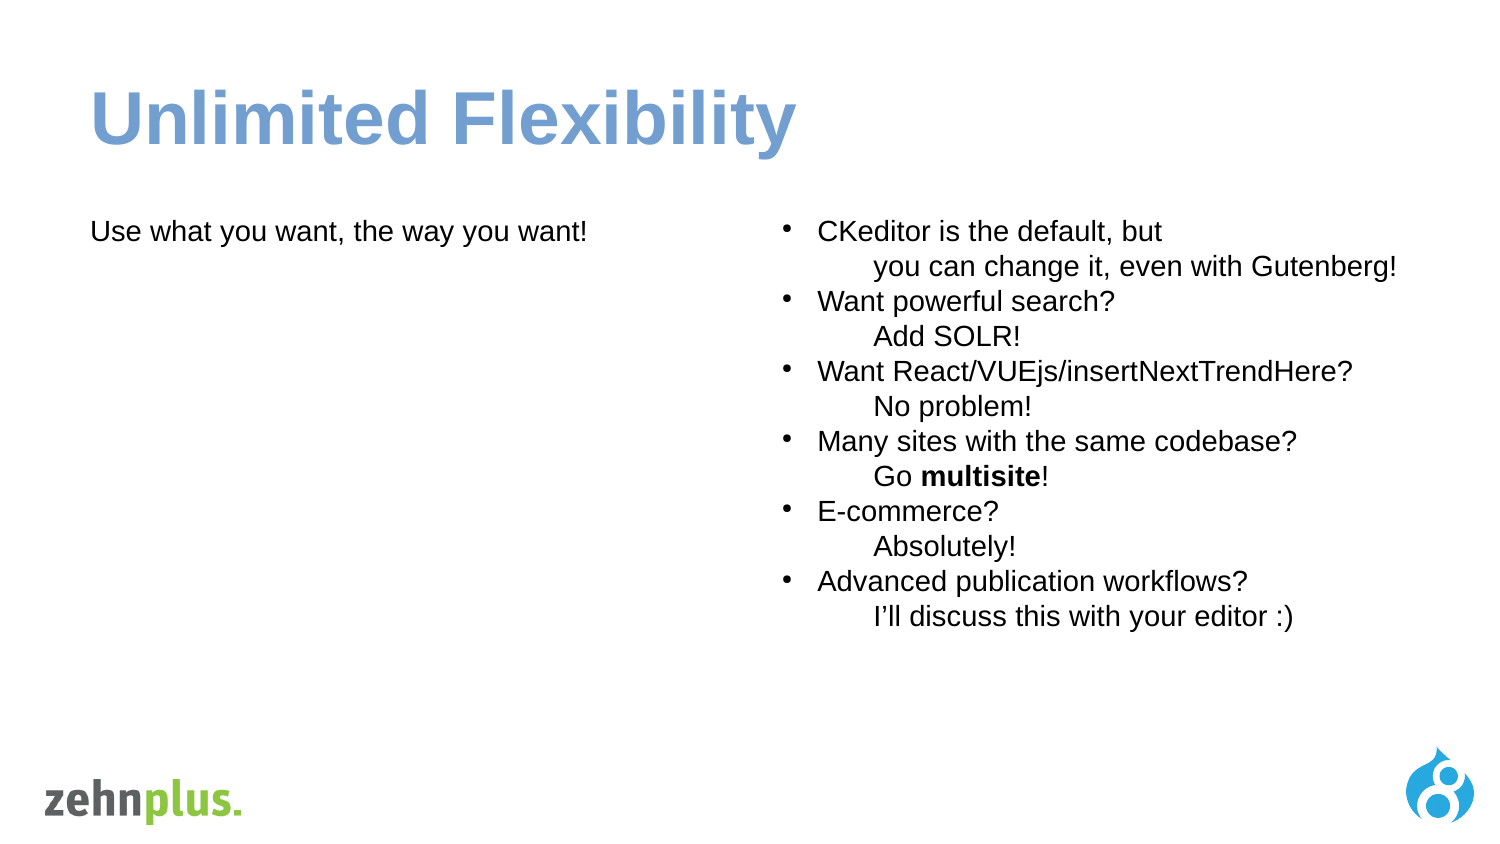

# Unlimited Flexibility
Use what you want, the way you want!
CKeditor is the default, but
you can change it, even with Gutenberg!
Want powerful search?
Add SOLR!
Want React/VUEjs/insertNextTrendHere?
No problem!
Many sites with the same codebase?
Go multisite!
E-commerce?
Absolutely!
Advanced publication workflows?
I’ll discuss this with your editor :)